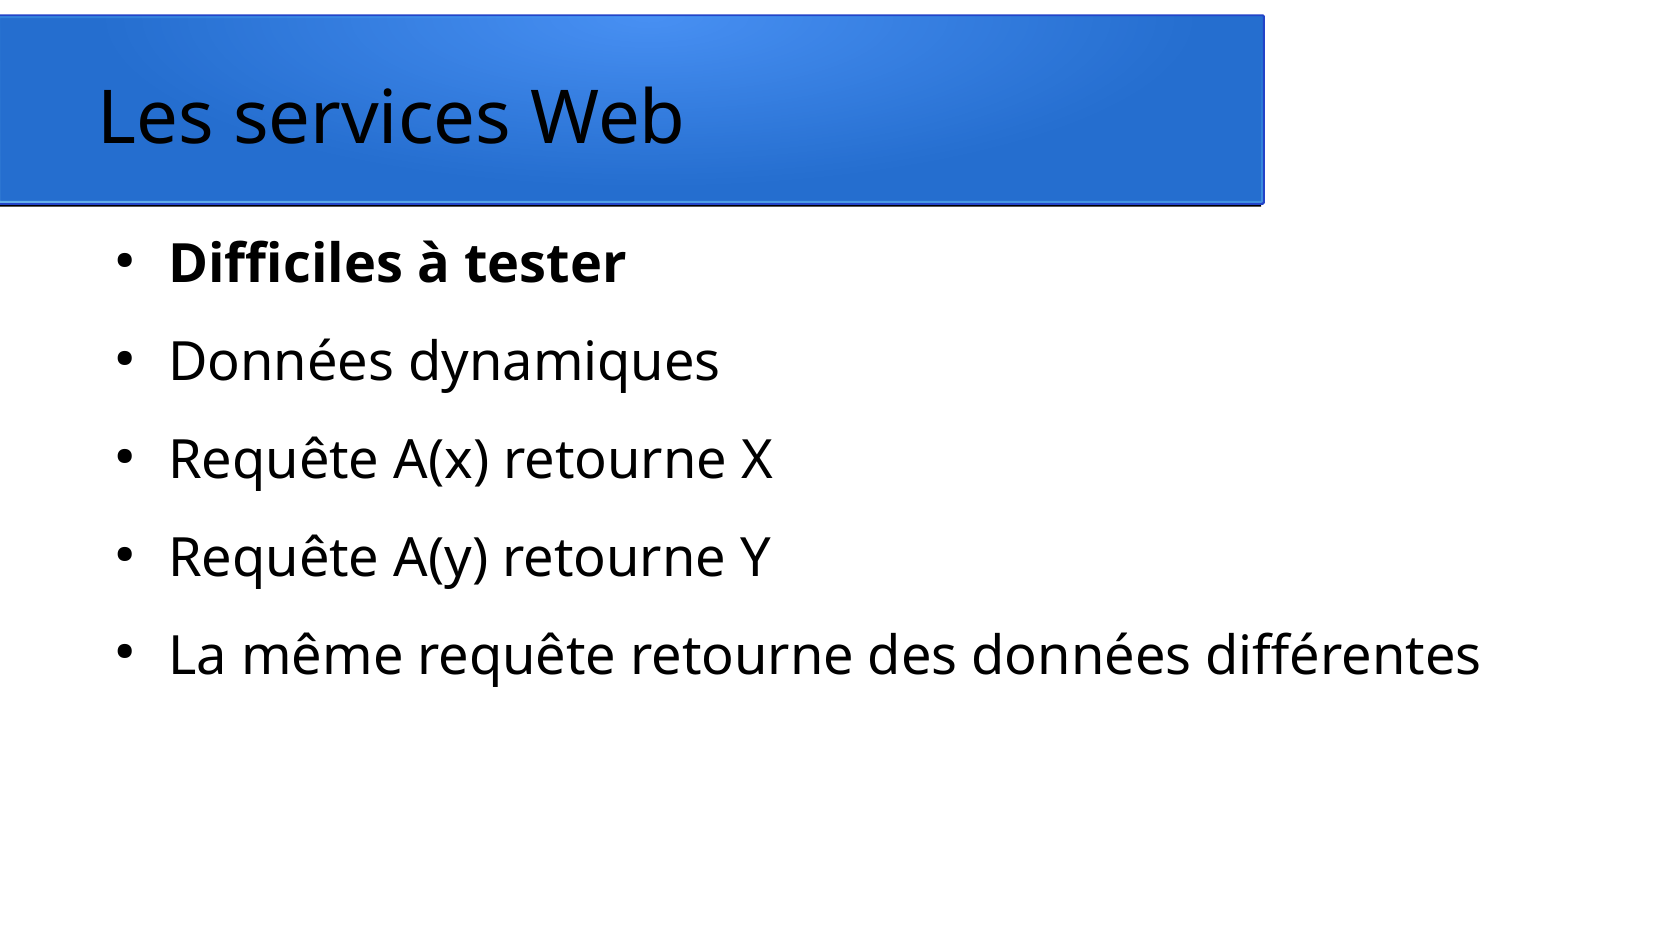

# Les services Web
Difficiles à tester
Données dynamiques
Requête A(x) retourne X
Requête A(y) retourne Y
La même requête retourne des données différentes